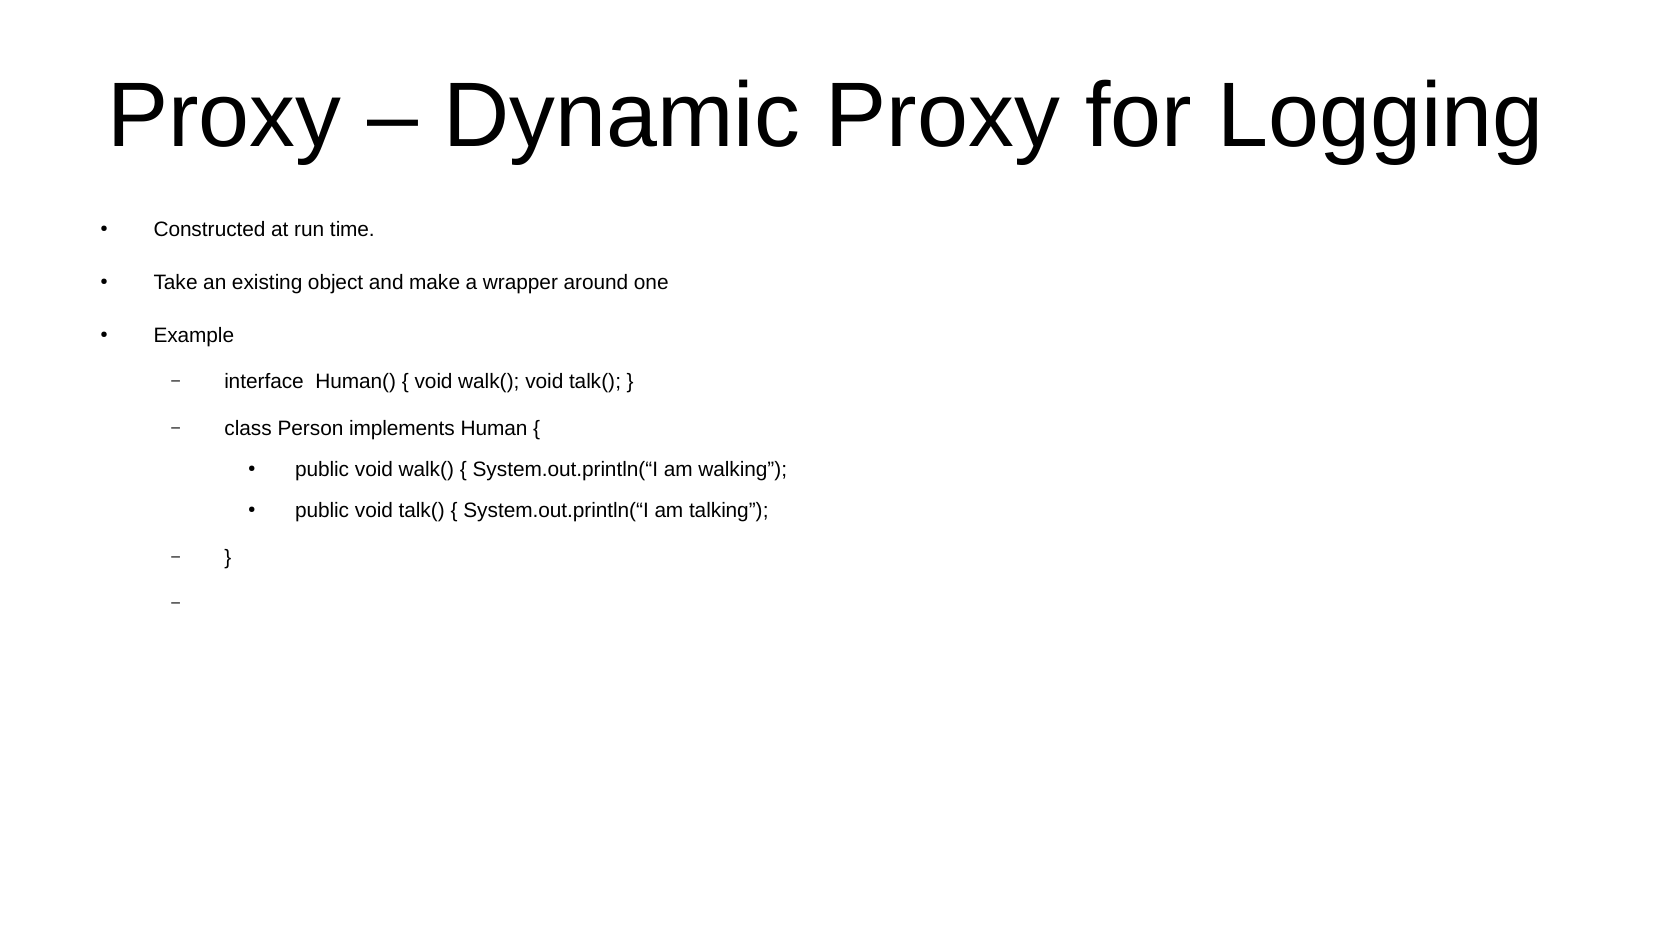

# Proxy – Dynamic Proxy for Logging
Constructed at run time.
Take an existing object and make a wrapper around one
Example
interface Human() { void walk(); void talk(); }
class Person implements Human {
public void walk() { System.out.println(“I am walking”);
public void talk() { System.out.println(“I am talking”);
}